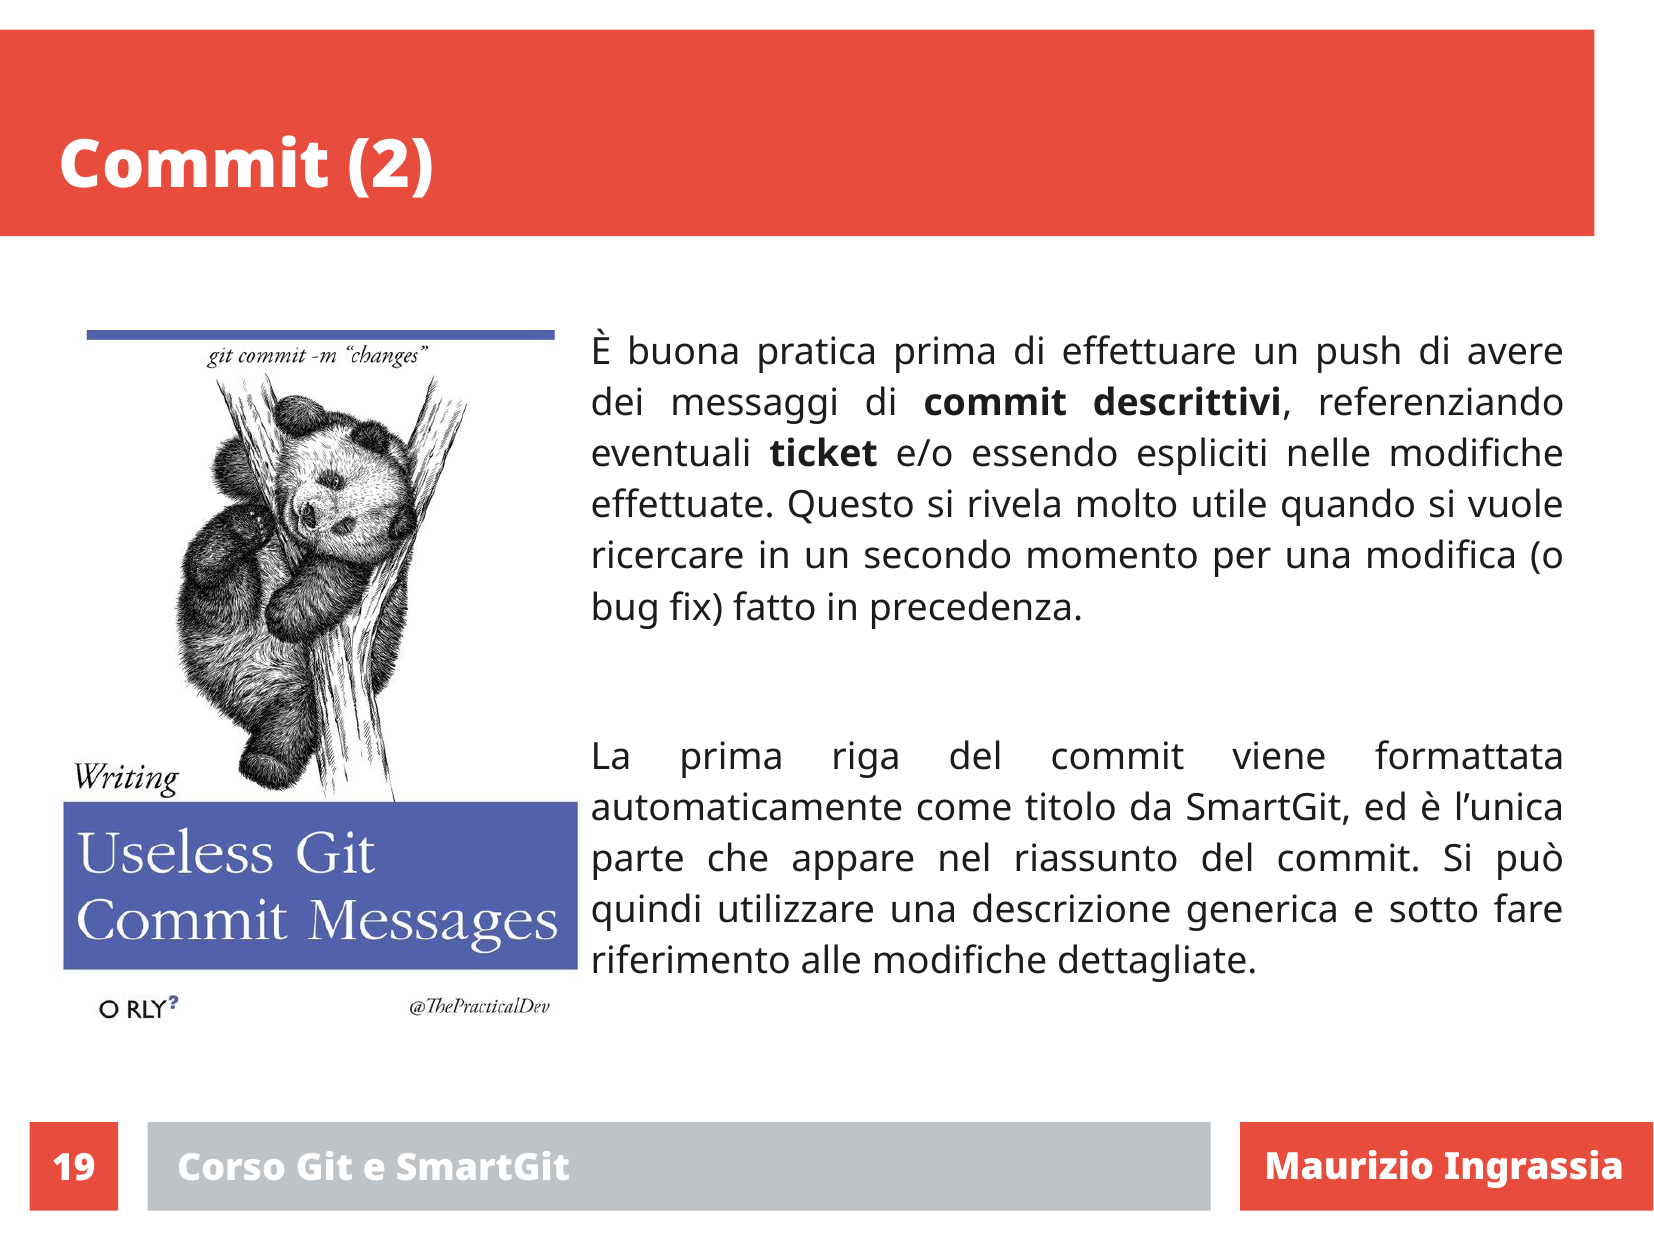

# Commit (2)
È buona pratica prima di effettuare un push di avere dei messaggi di commit descrittivi, referenziando eventuali ticket e/o essendo espliciti nelle modifiche effettuate. Questo si rivela molto utile quando si vuole ricercare in un secondo momento per una modifica (o bug fix) fatto in precedenza.
La prima riga del commit viene formattata automaticamente come titolo da SmartGit, ed è l’unica parte che appare nel riassunto del commit. Si può quindi utilizzare una descrizione generica e sotto fare riferimento alle modifiche dettagliate.
19
Corso Git e SmartGit
Maurizio Ingrassia